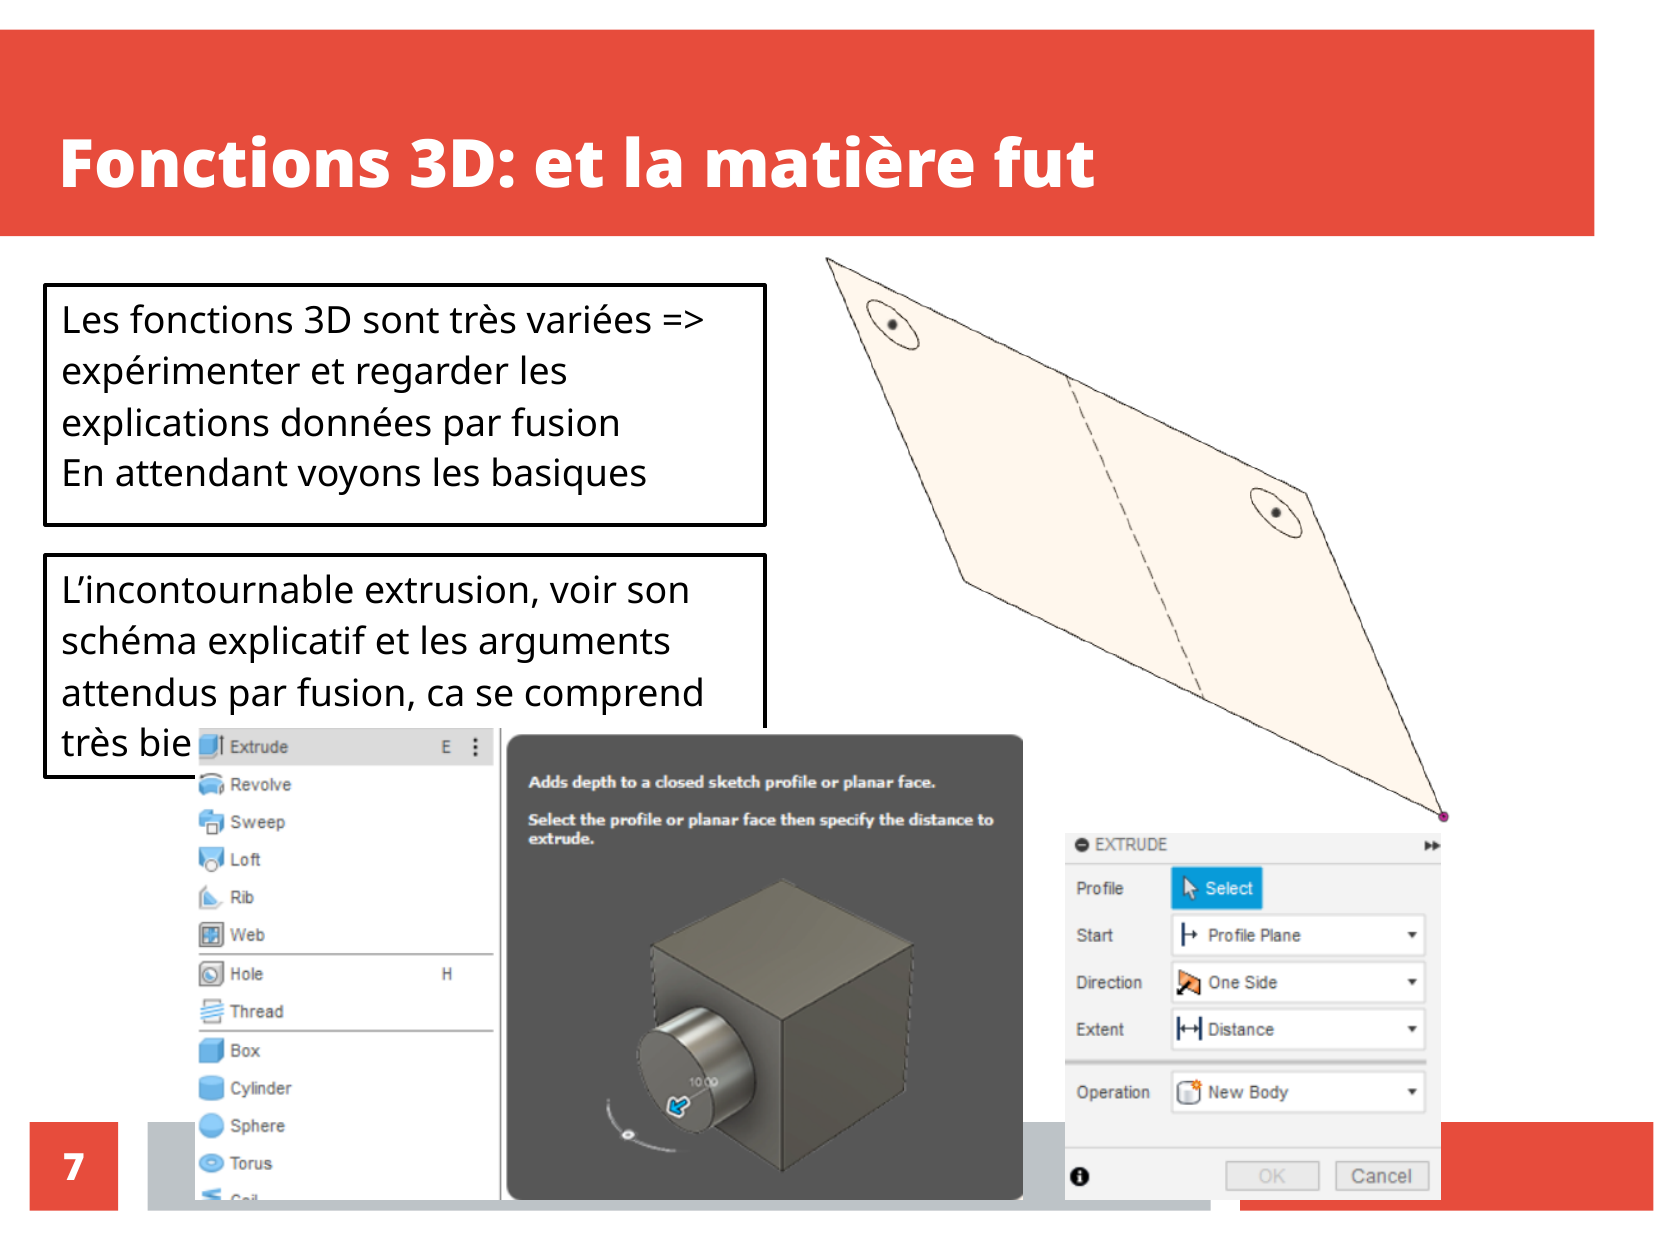

# Fonctions 3D: et la matière fut
Les fonctions 3D sont très variées => expérimenter et regarder les explications données par fusion
En attendant voyons les basiques
L’incontournable extrusion, voir son schéma explicatif et les arguments attendus par fusion, ca se comprend très bien !
7